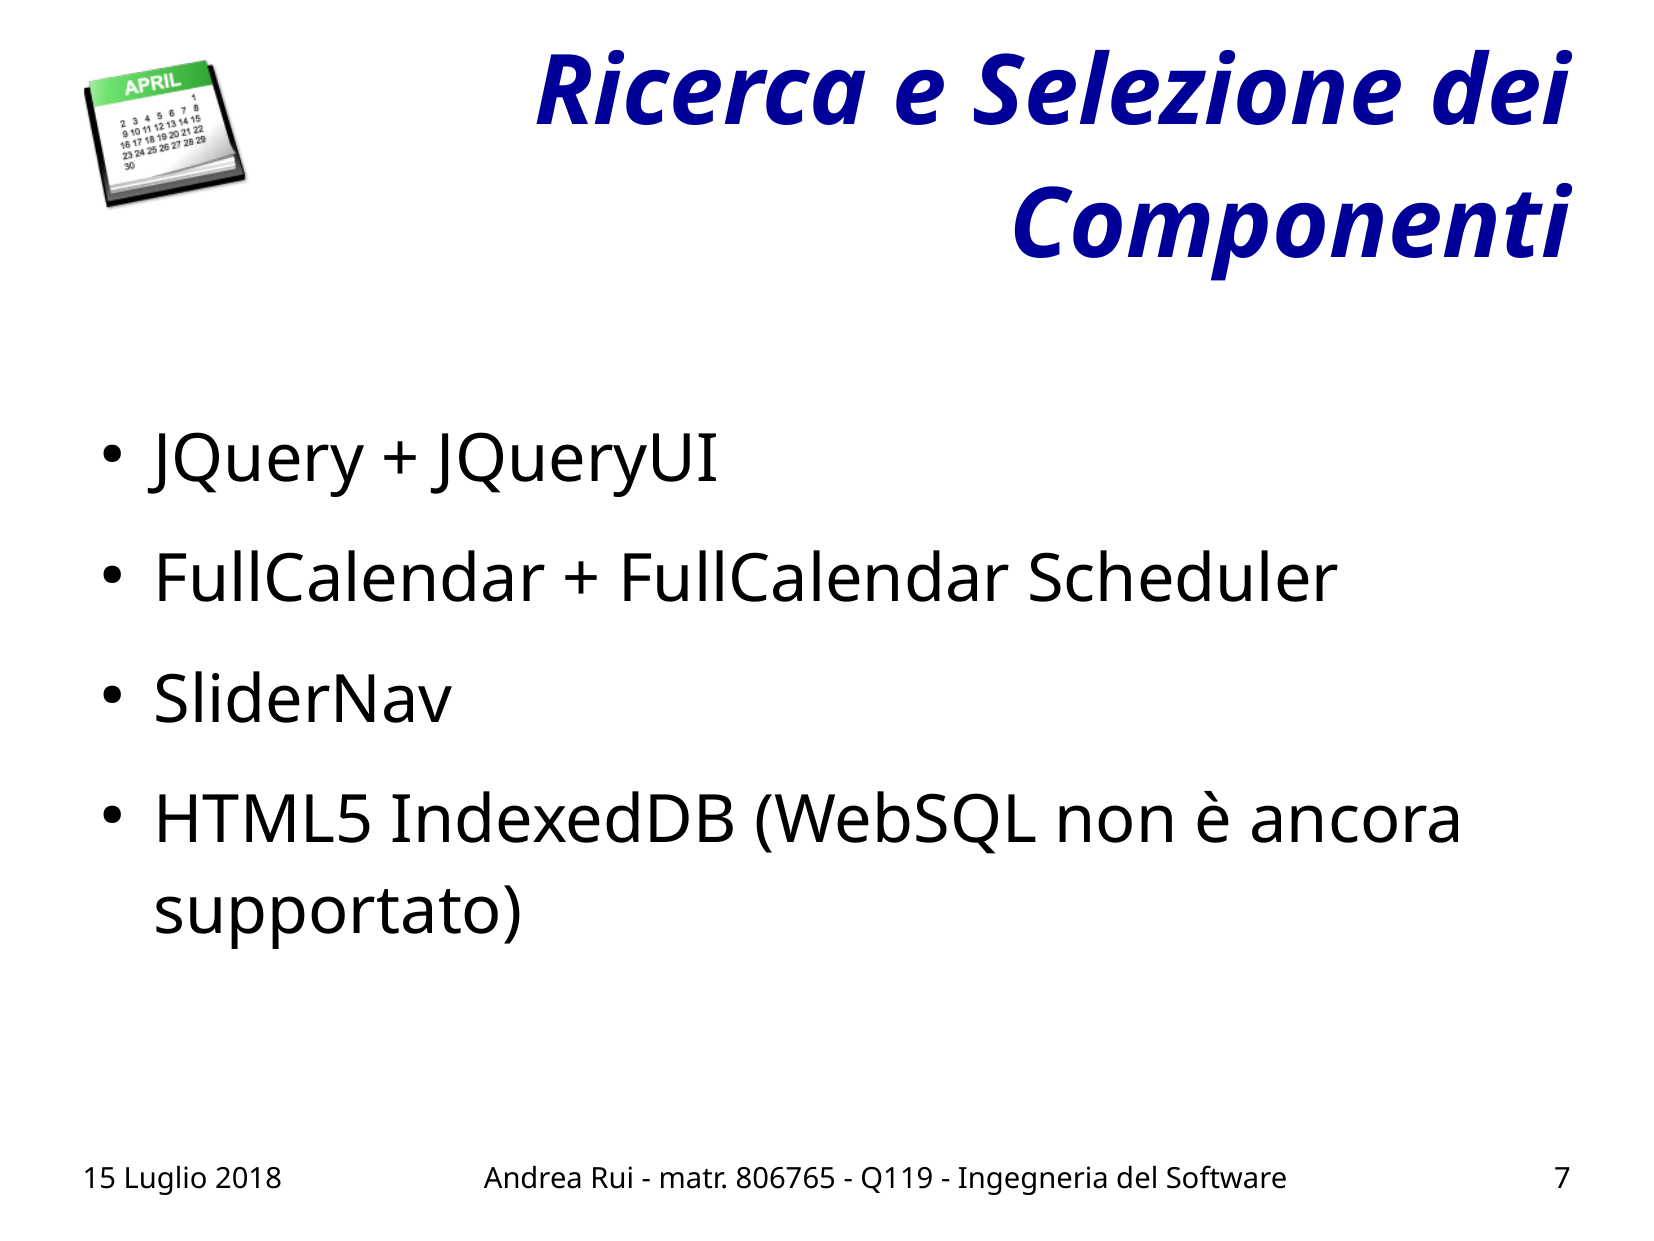

# Ricerca e Selezione dei Componenti
JQuery + JQueryUI
FullCalendar + FullCalendar Scheduler
SliderNav
HTML5 IndexedDB (WebSQL non è ancora supportato)
15 Luglio 2018
Andrea Rui - matr. 806765 - Q119 - Ingegneria del Software
7